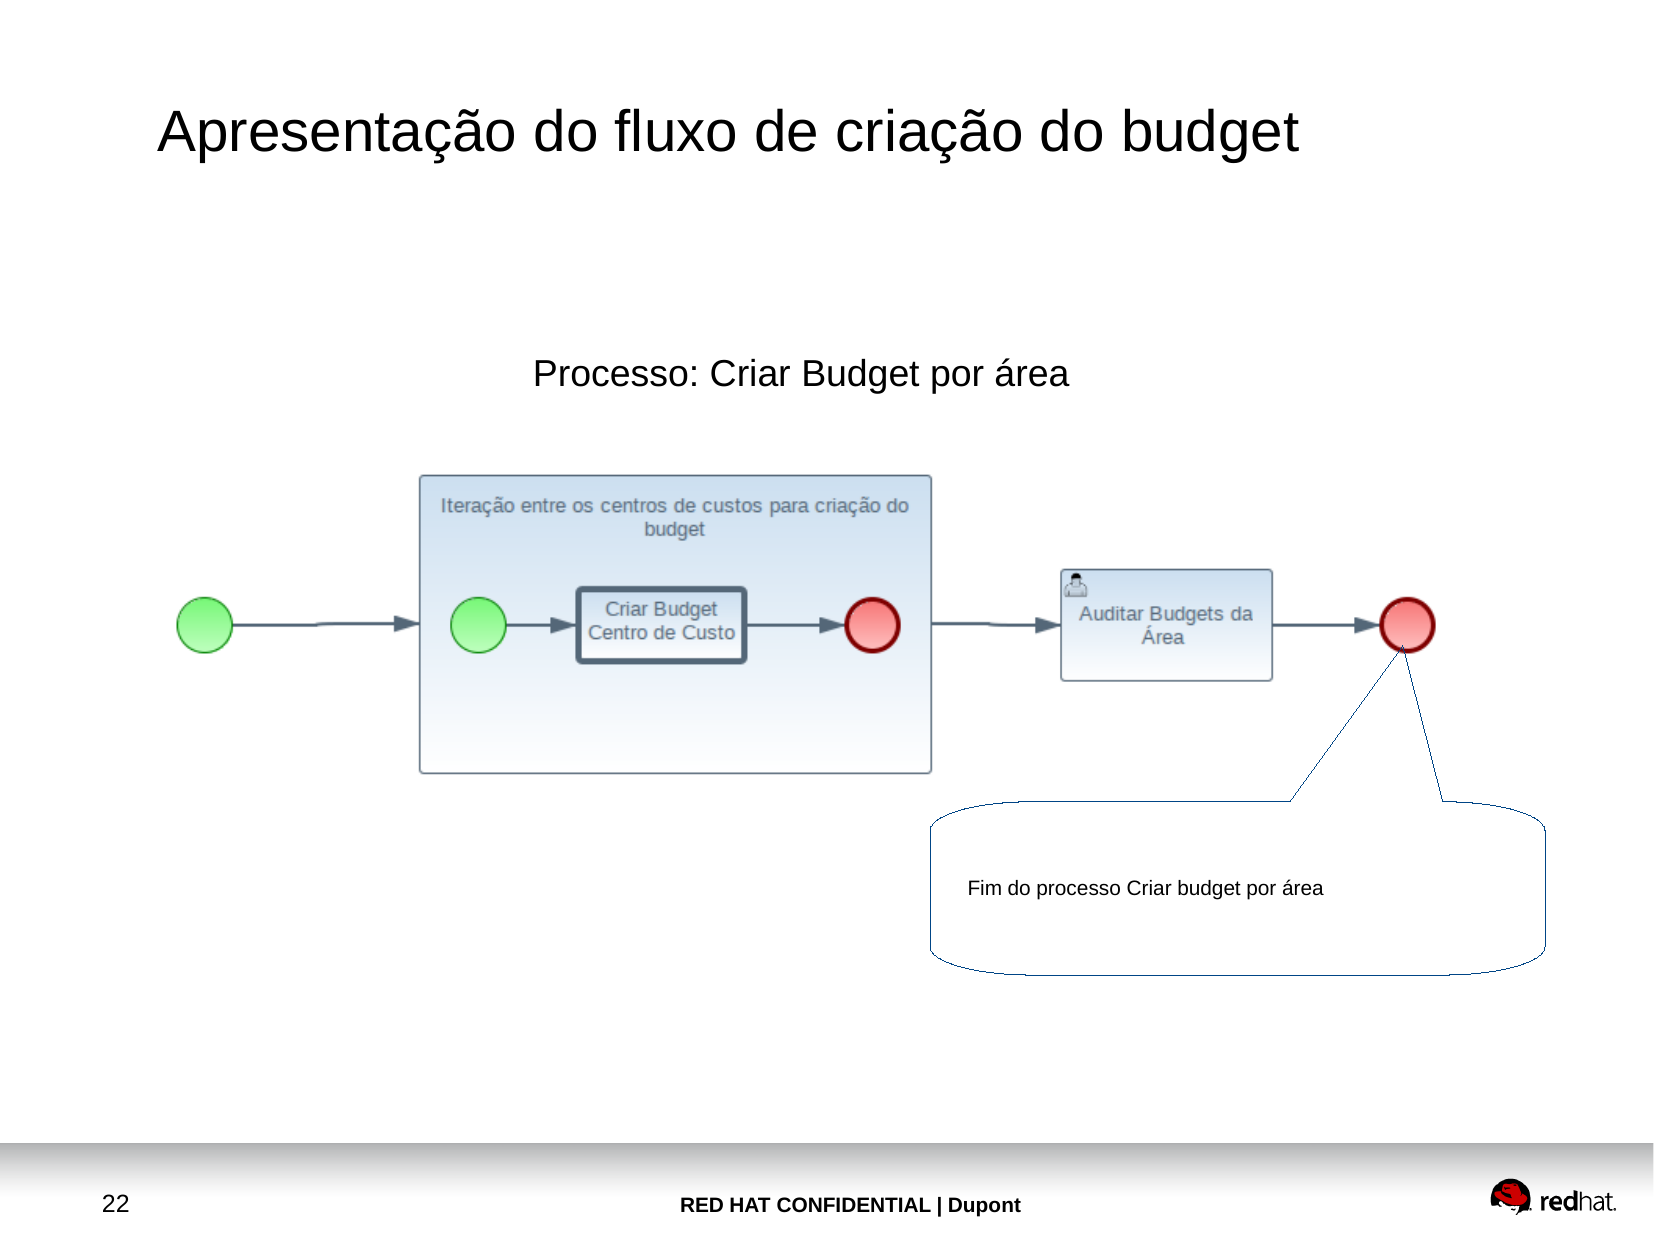

Apresentação do fluxo de criação do budget
Processo: Criar Budget por área
Fim do processo Criar budget por área